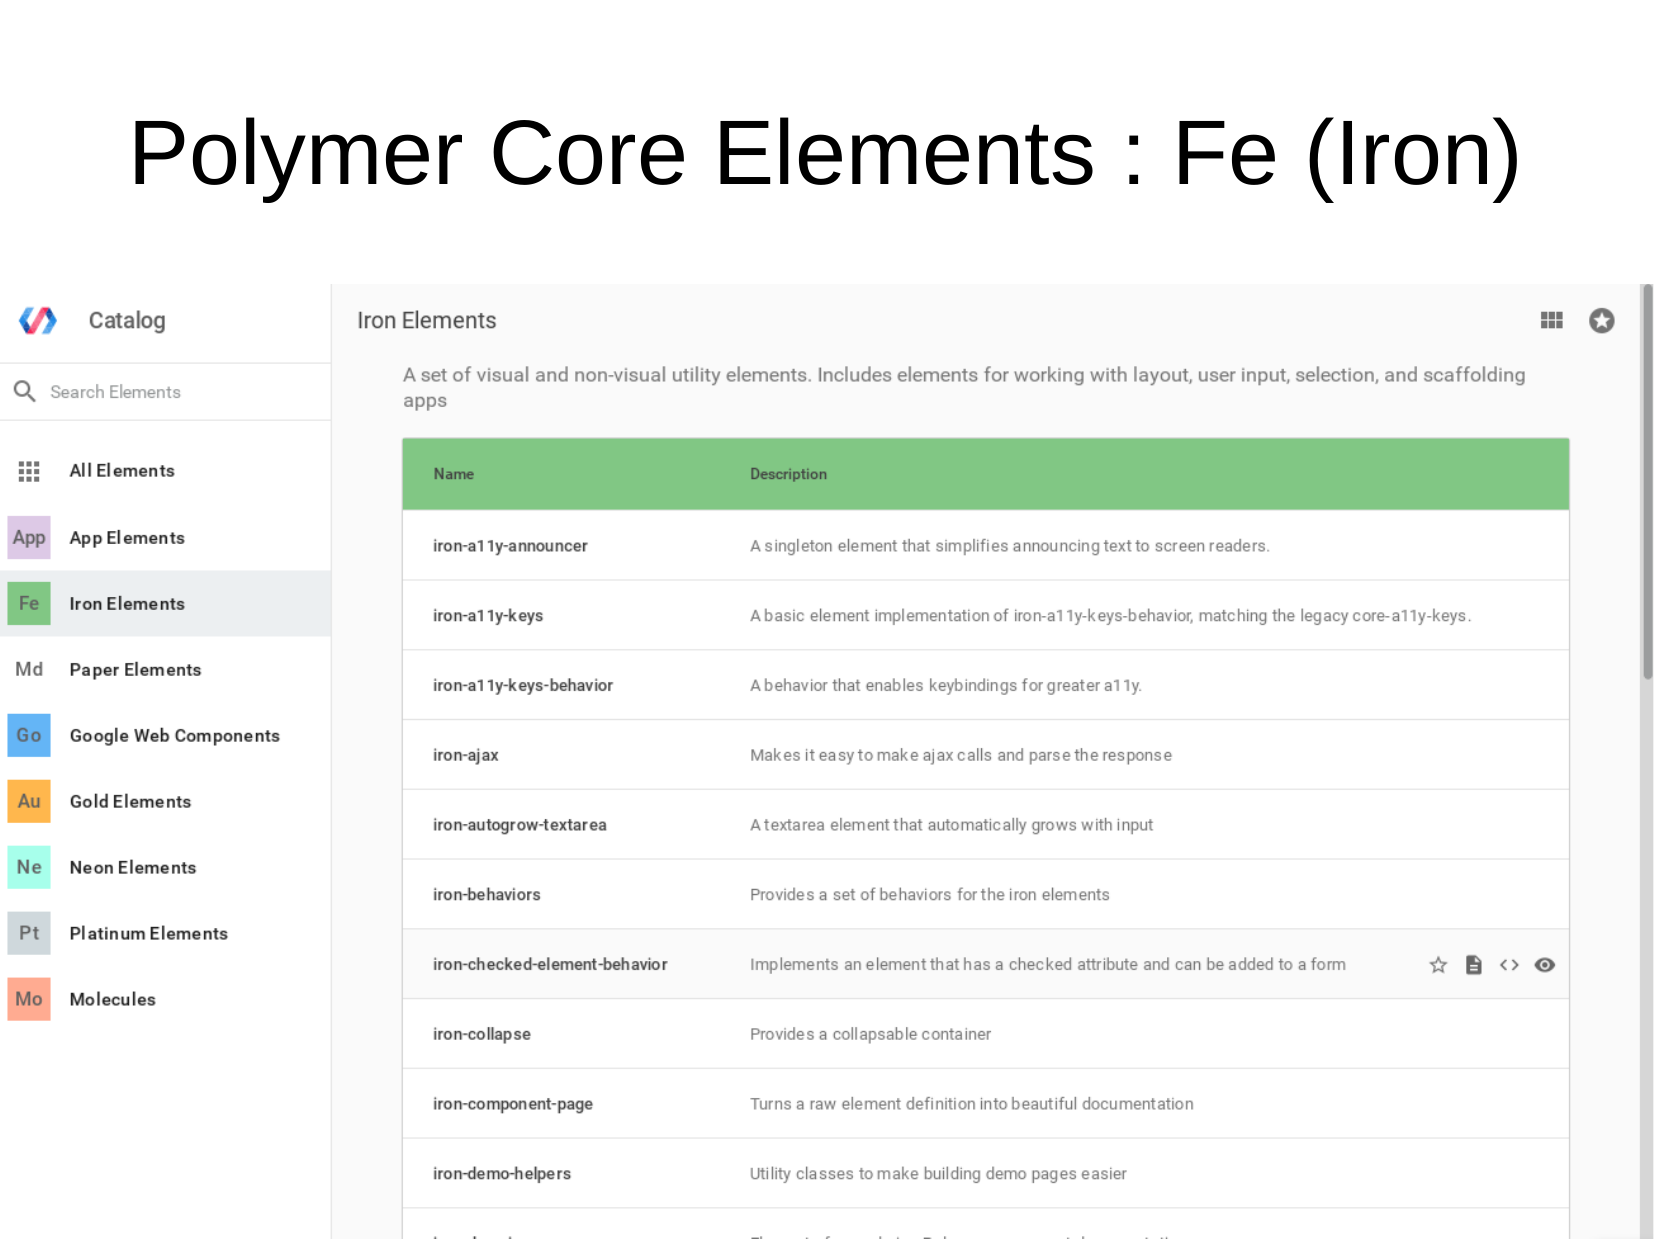

# Polymer Core Elements : Fe (Iron)